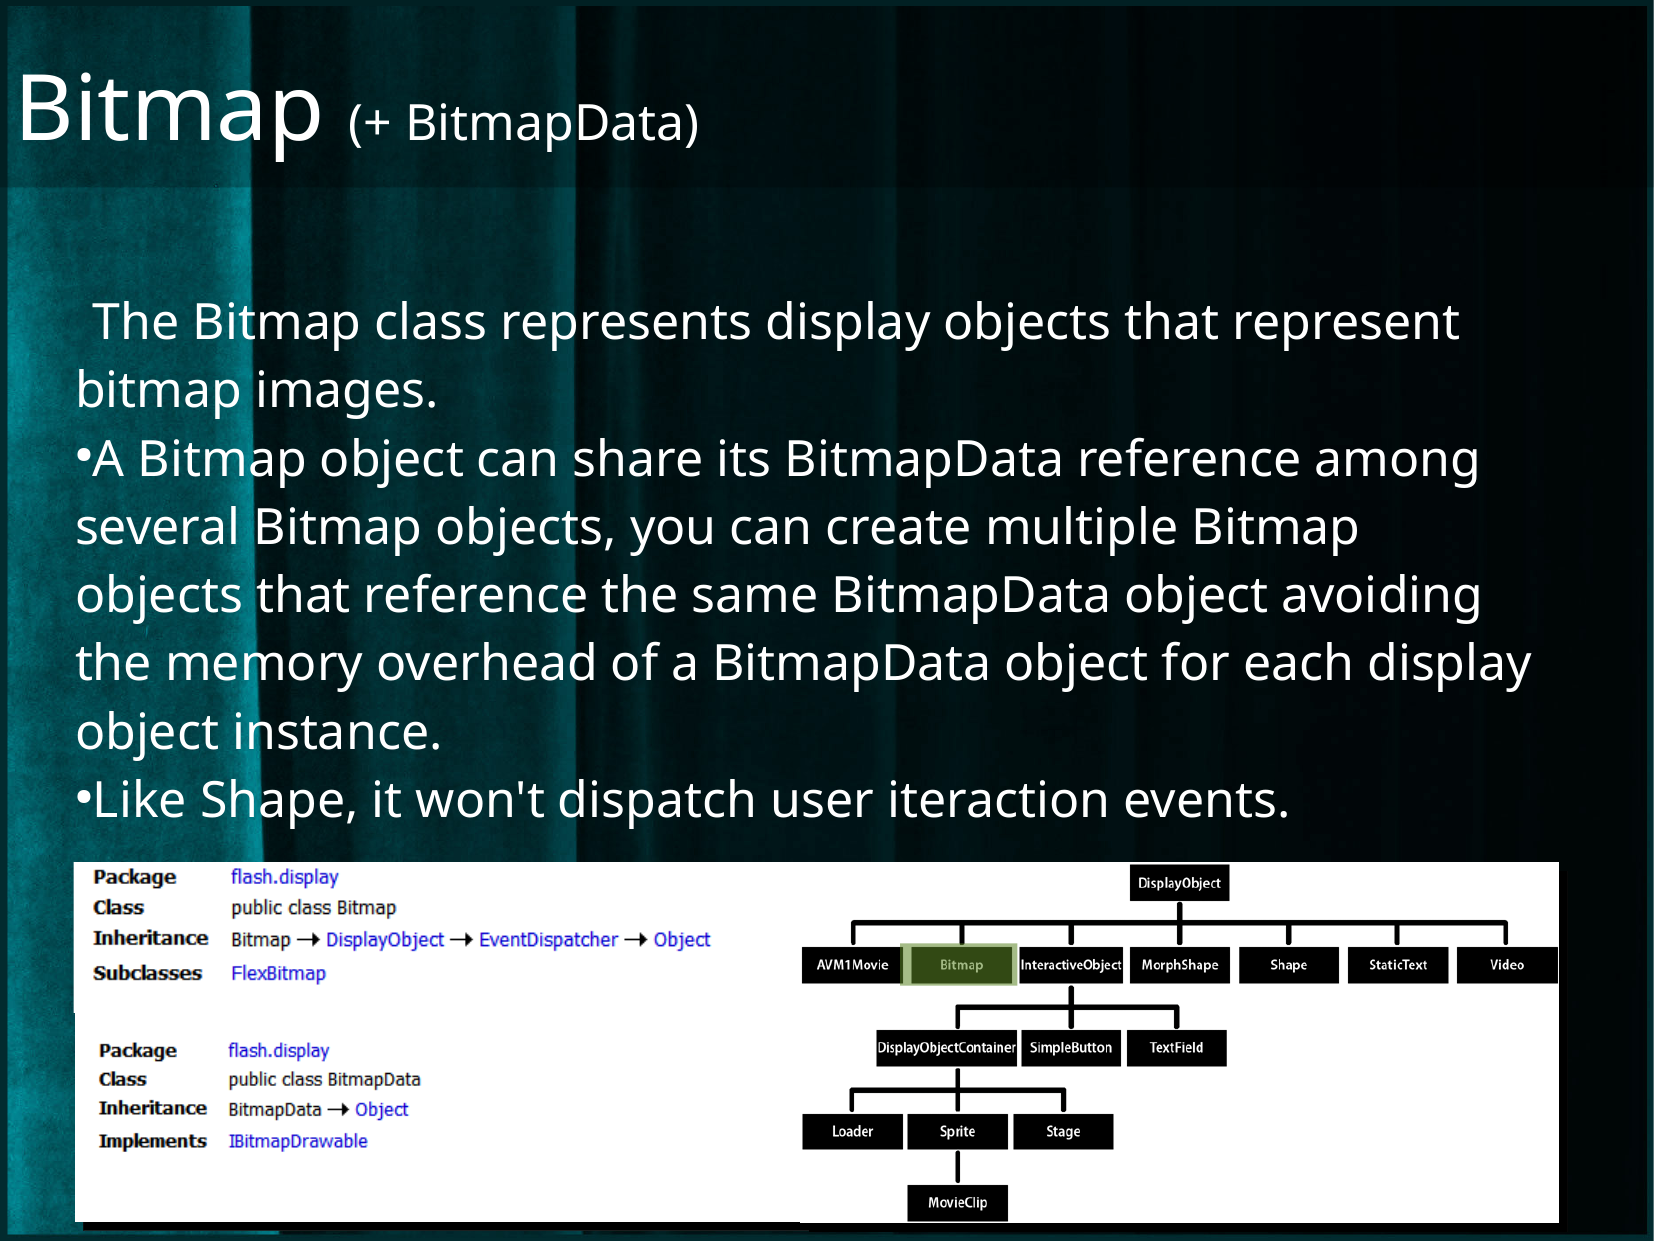

Bitmap (+ BitmapData)
The Bitmap class represents display objects that represent bitmap images.
A Bitmap object can share its BitmapData reference among several Bitmap objects, you can create multiple Bitmap objects that reference the same BitmapData object avoiding the memory overhead of a BitmapData object for each display object instance.
Like Shape, it won't dispatch user iteraction events.